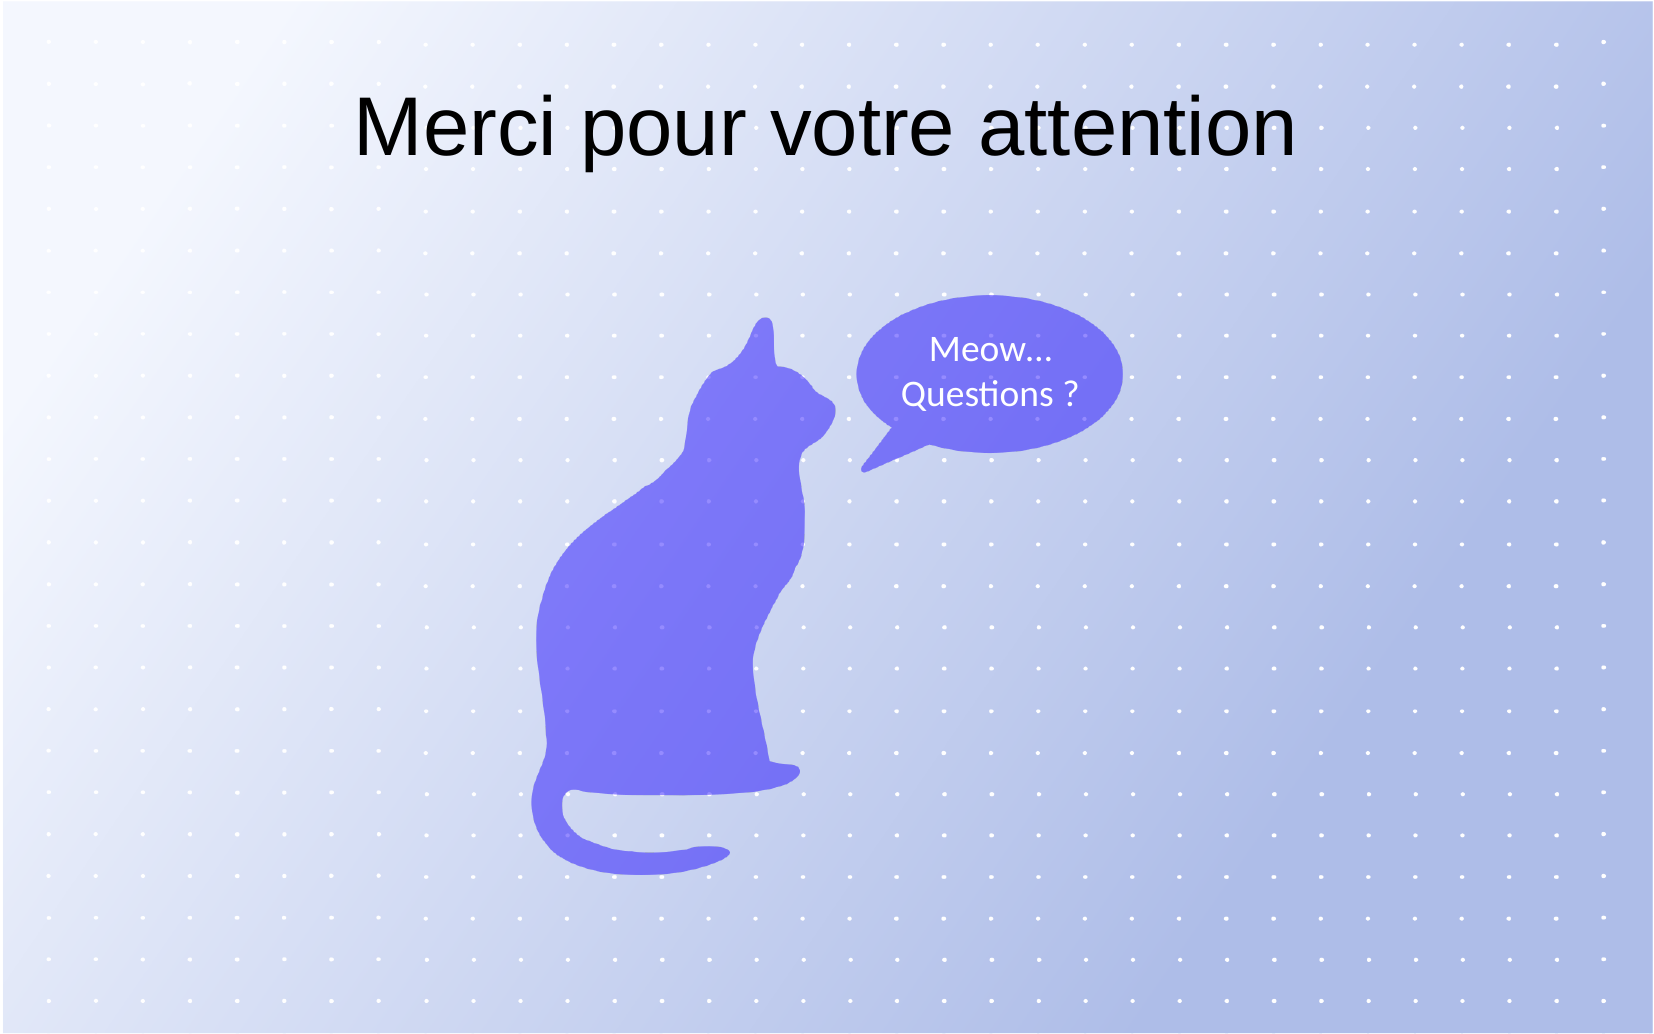

# Merci pour votre attention
Meow…
Questions ?